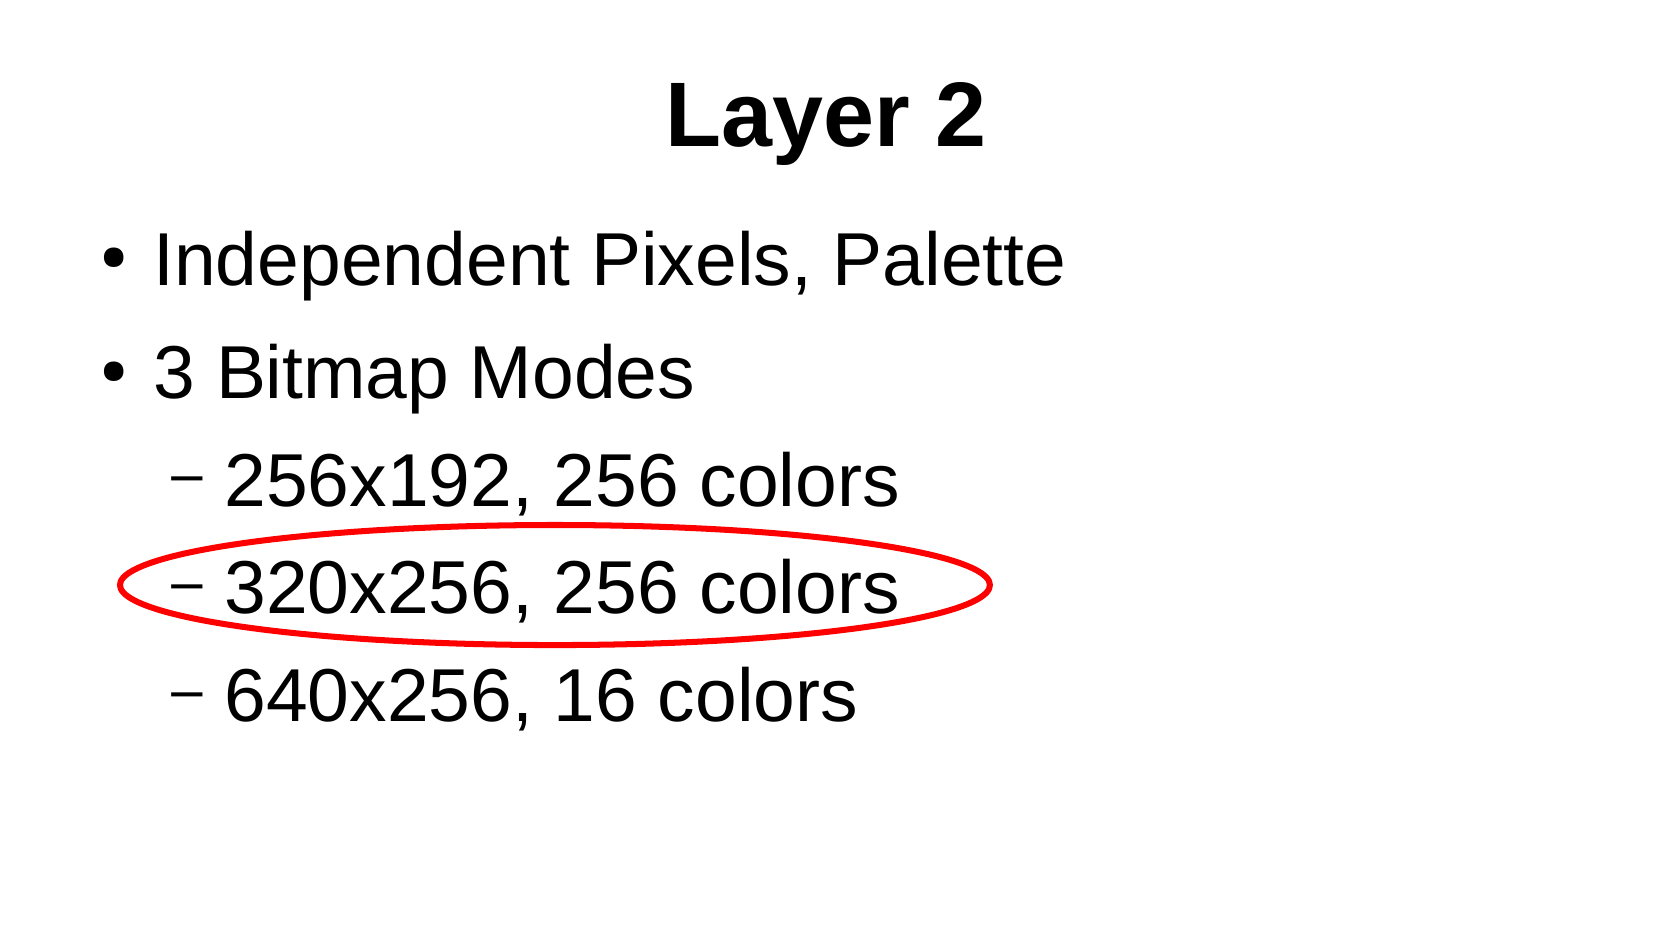

# Layer 2
Independent Pixels, Palette
3 Bitmap Modes
256x192, 256 colors
320x256, 256 colors
640x256, 16 colors